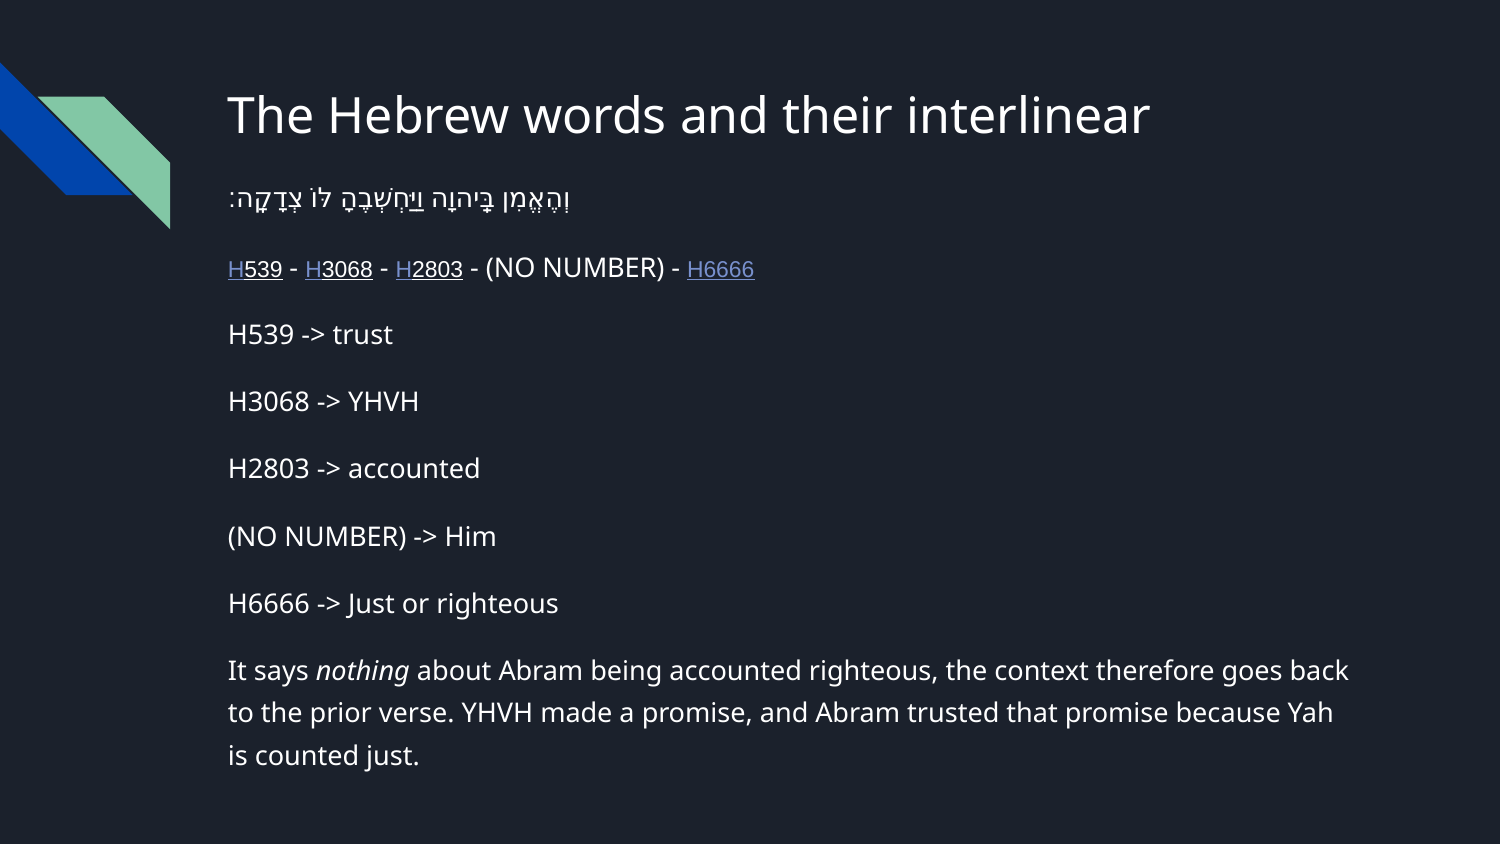

# The Hebrew words and their interlinear
וְהֶאֱמִן בַּֽיהוָה וַיַּחְשְׁבֶהָ לּוֹ צְדָקָֽה׃
H539 - h3068 - h2803 - (NO NUMBER) - h6666
H539 -> trust
H3068 -> YHVH
H2803 -> accounted
(NO NUMBER) -> Him
H6666 -> Just or righteous
It says nothing about Abram being accounted righteous, the context therefore goes back to the prior verse. YHVH made a promise, and Abram trusted that promise because Yah is counted just.